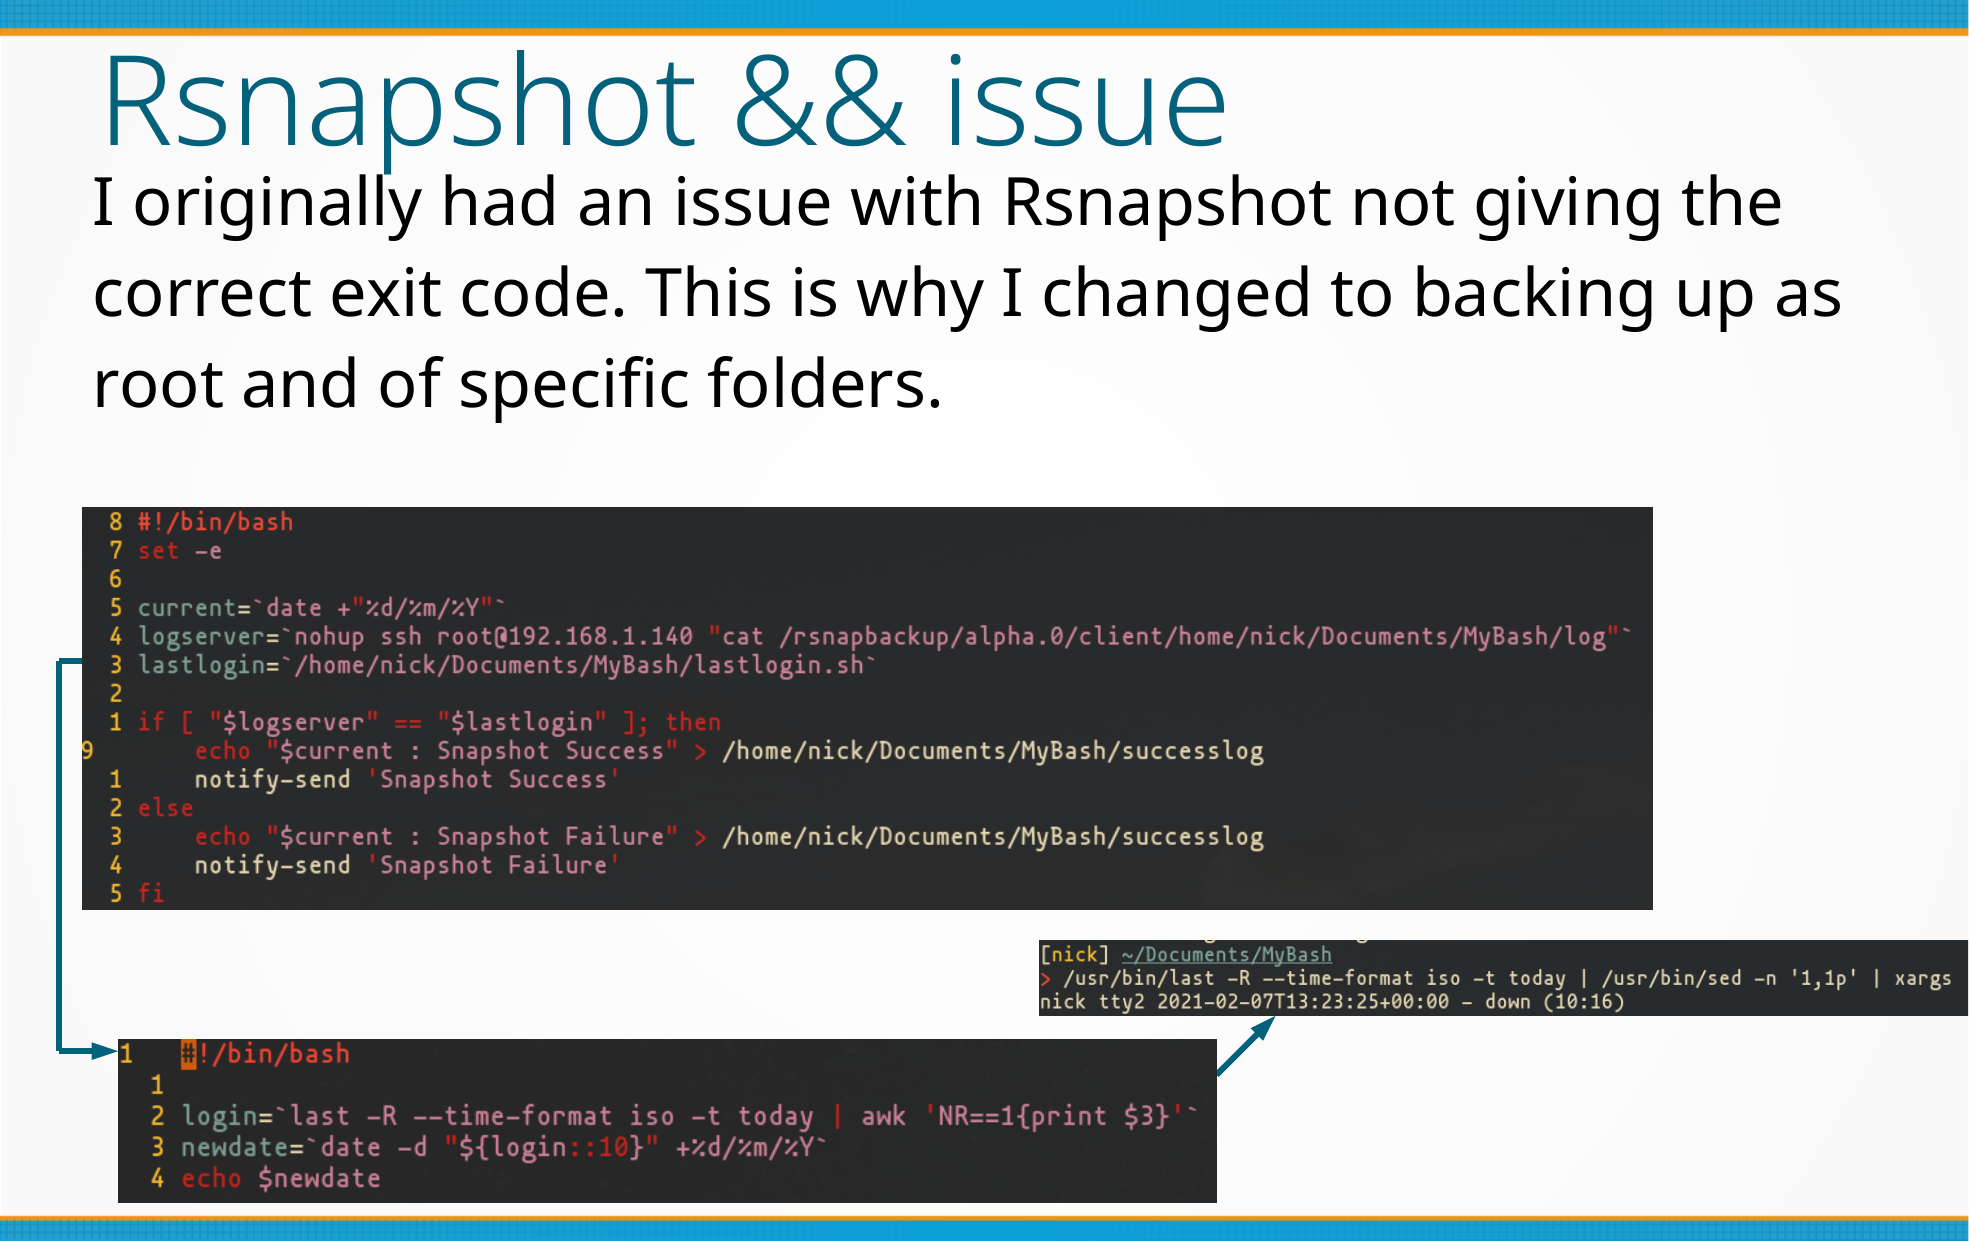

# Rsnapshot && issue
I originally had an issue with Rsnapshot not giving the correct exit code. This is why I changed to backing up as root and of specific folders.